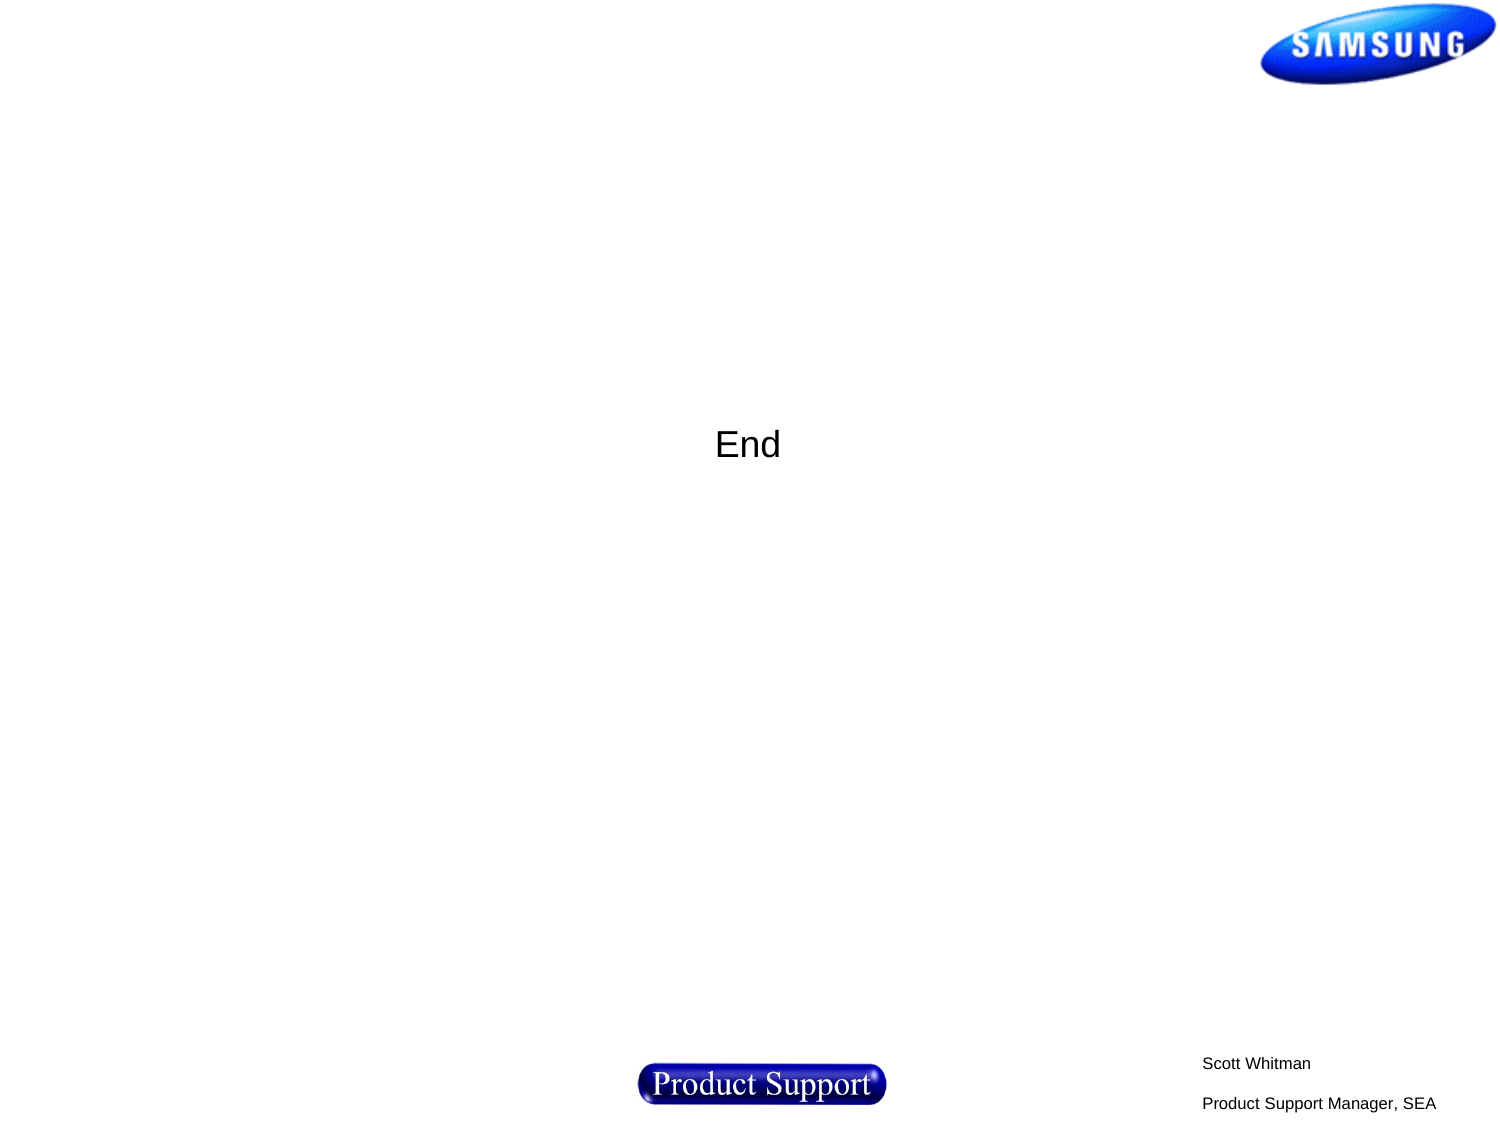

End
Scott Whitman Product Support Manager, SEA